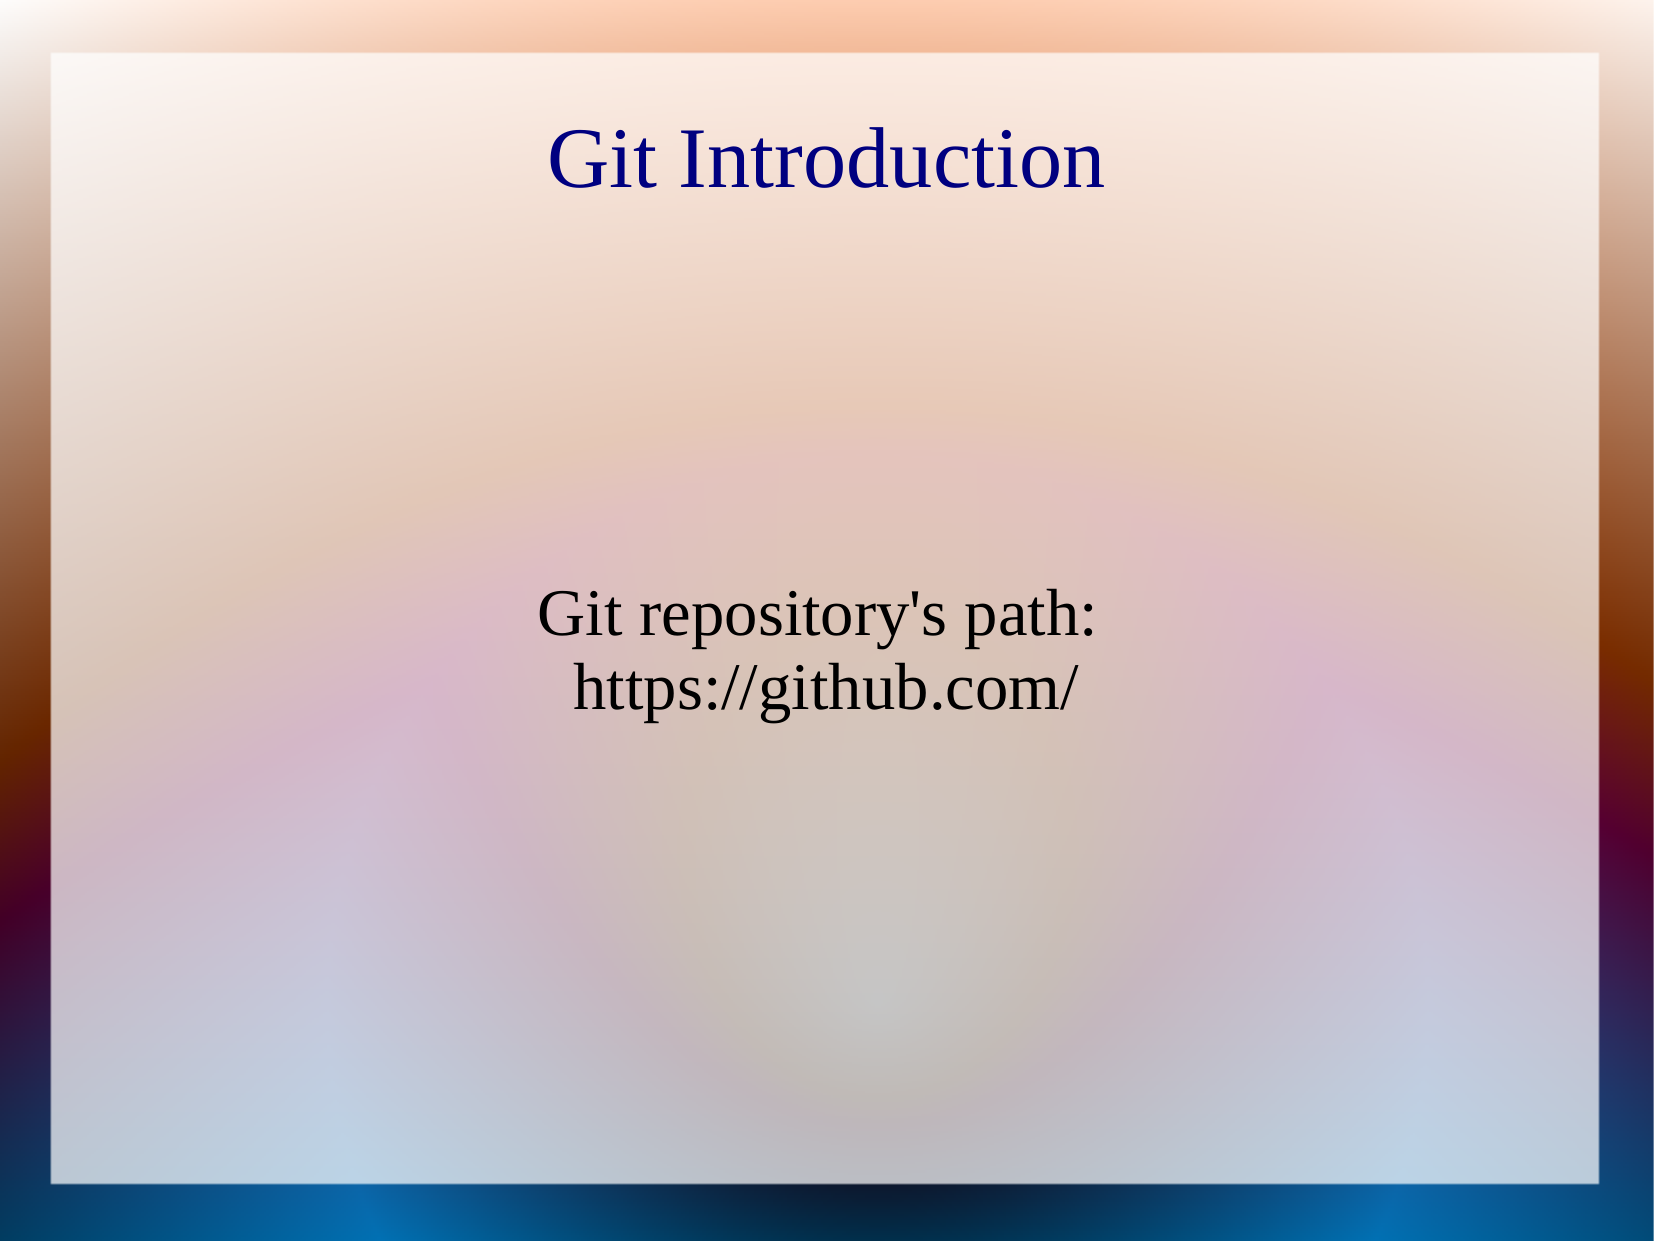

# Git Introduction
Git repository's path:
https://github.com/